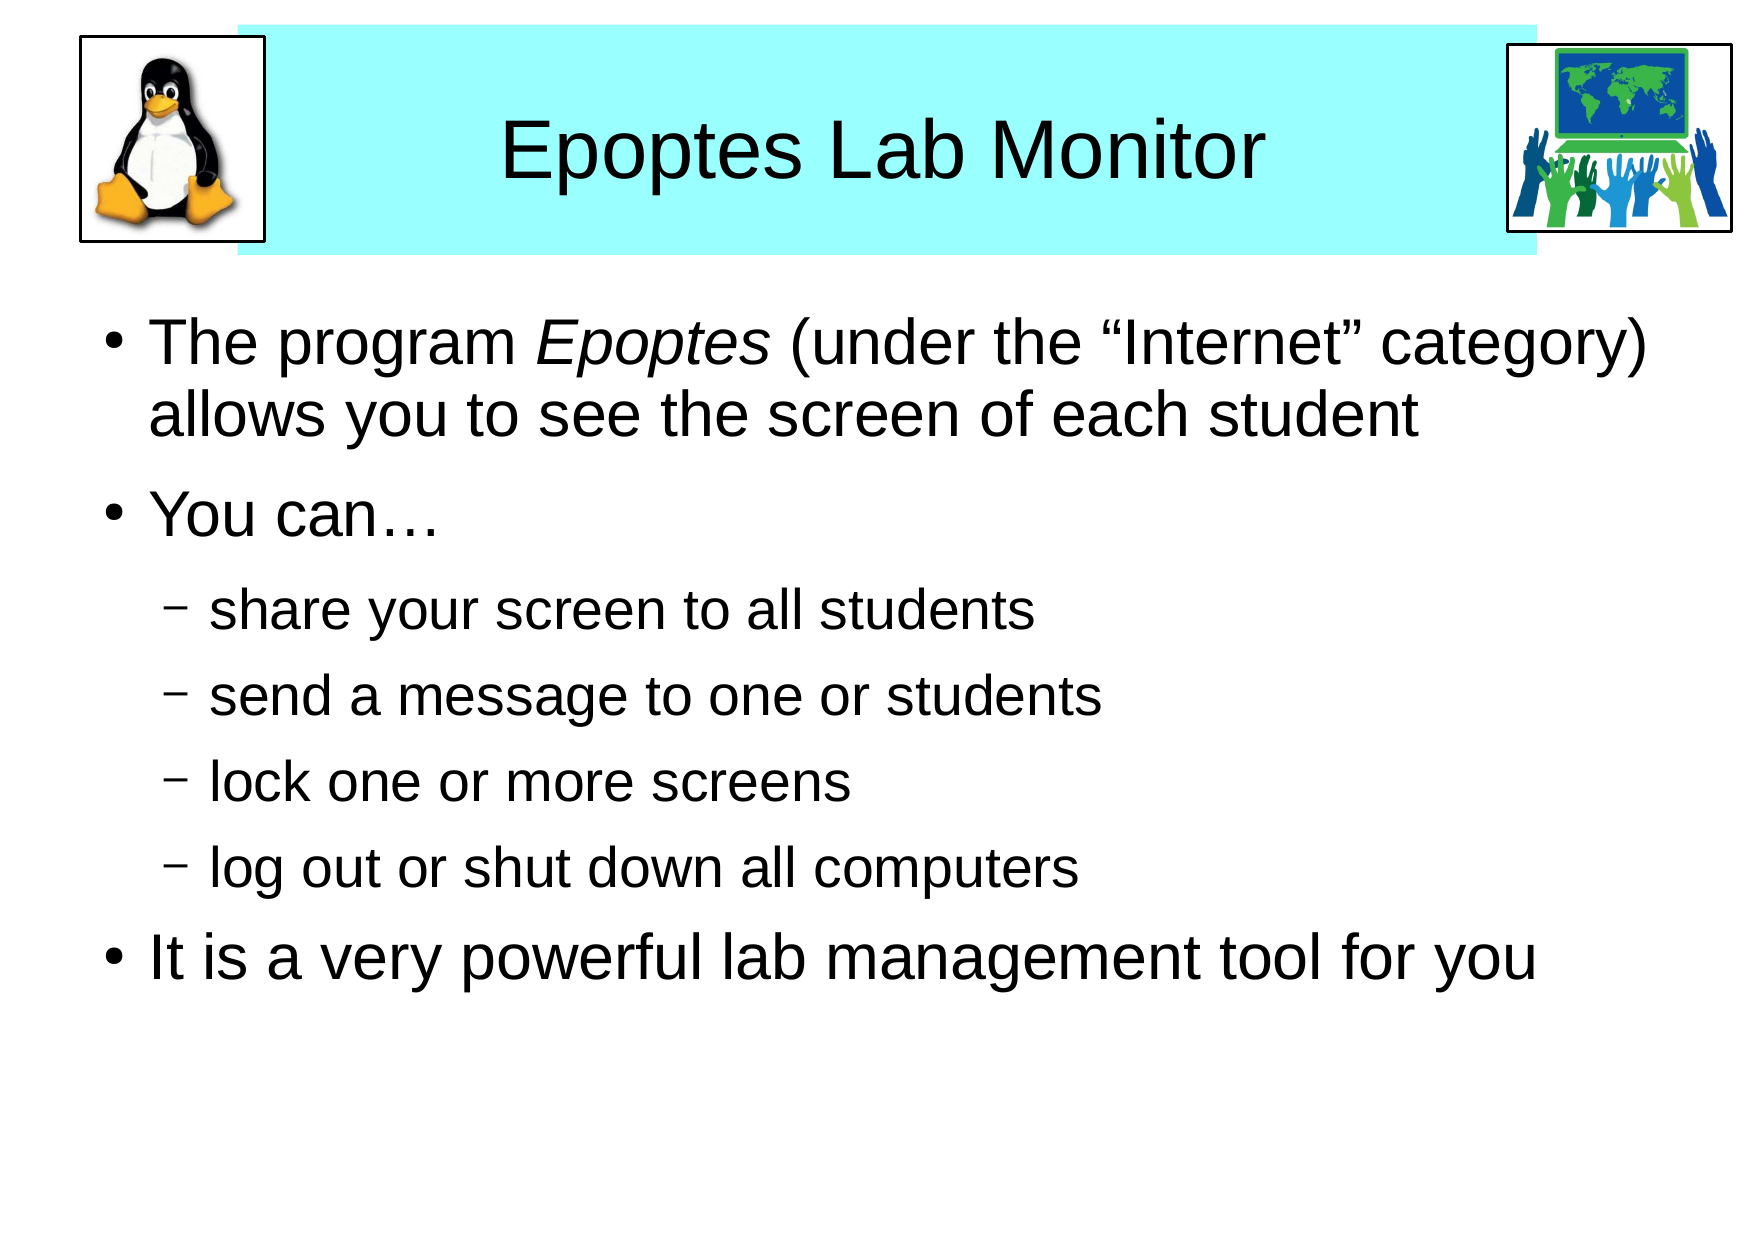

# Epoptes Lab Monitor
The program Epoptes (under the “Internet” category) allows you to see the screen of each student
You can…
share your screen to all students
send a message to one or students
lock one or more screens
log out or shut down all computers
It is a very powerful lab management tool for you